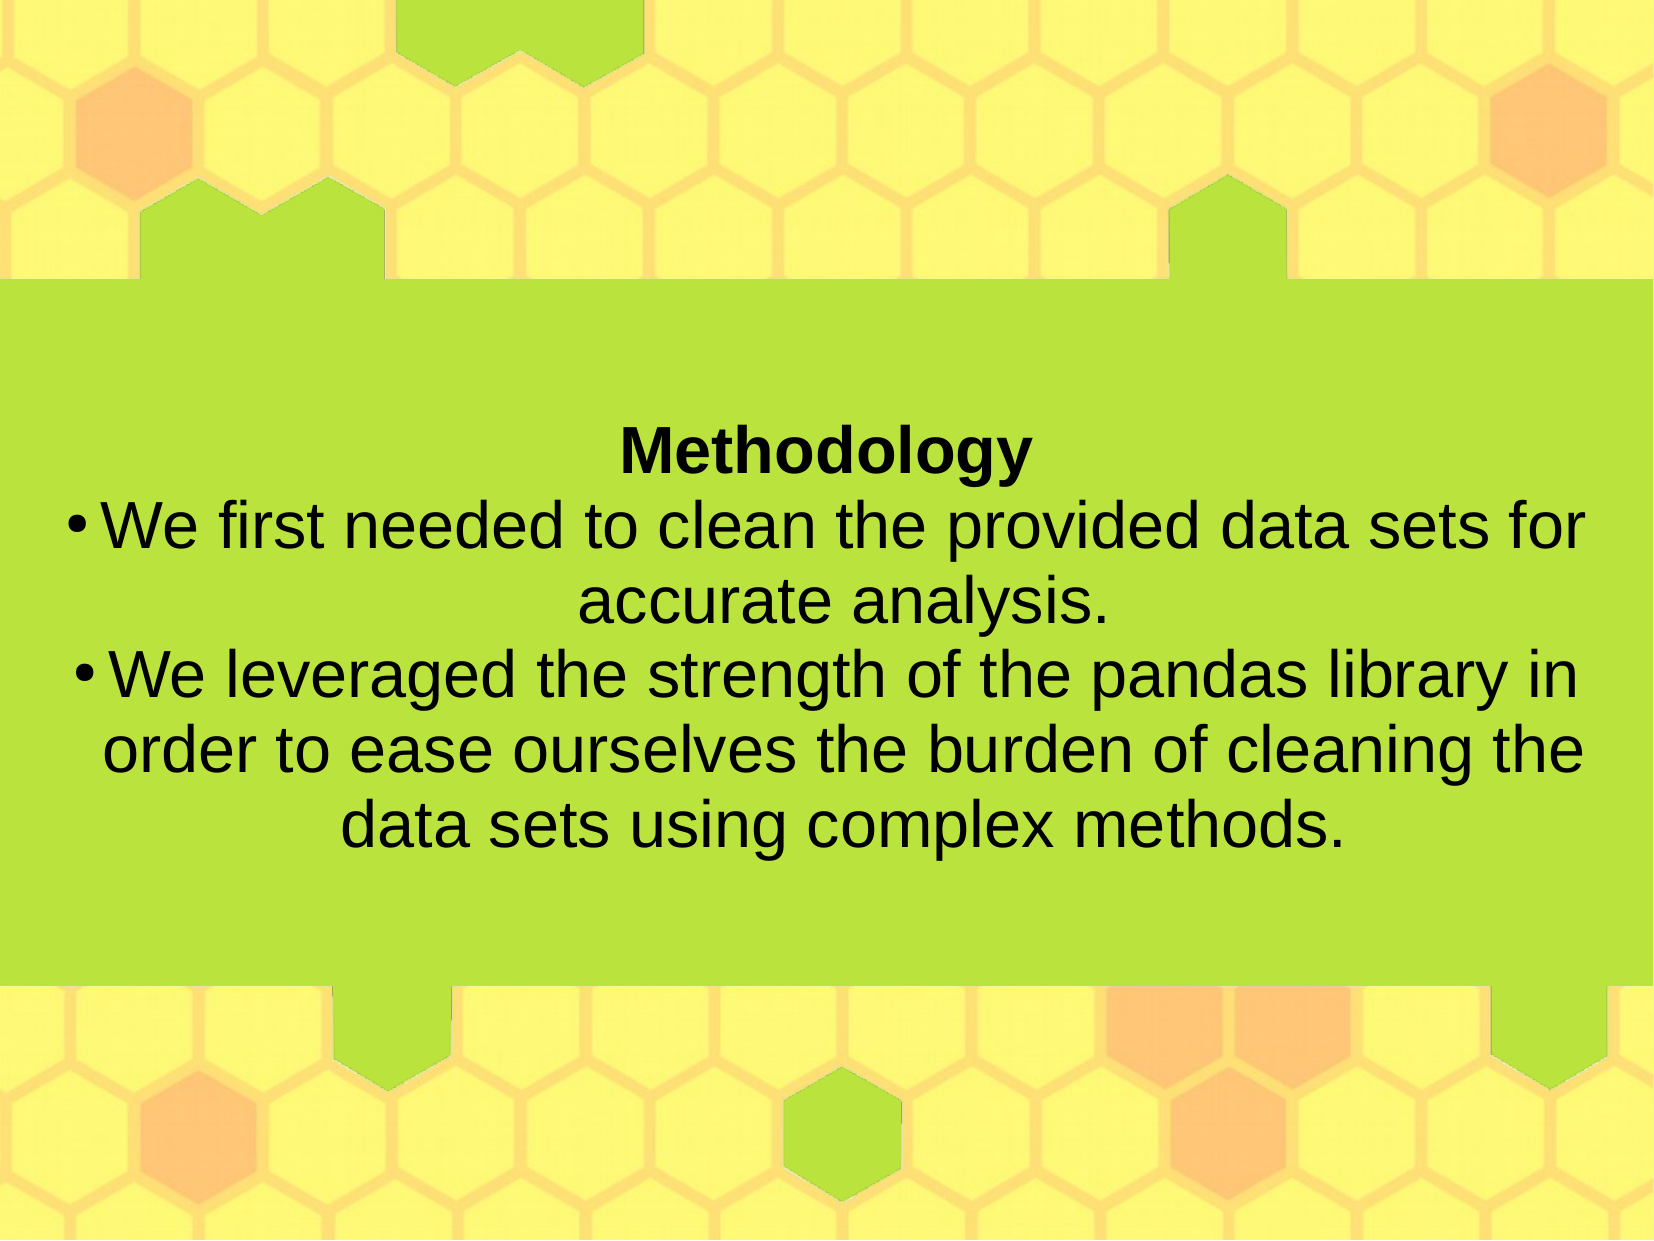

# Methodology
We first needed to clean the provided data sets for accurate analysis.
We leveraged the strength of the pandas library in order to ease ourselves the burden of cleaning the data sets using complex methods.